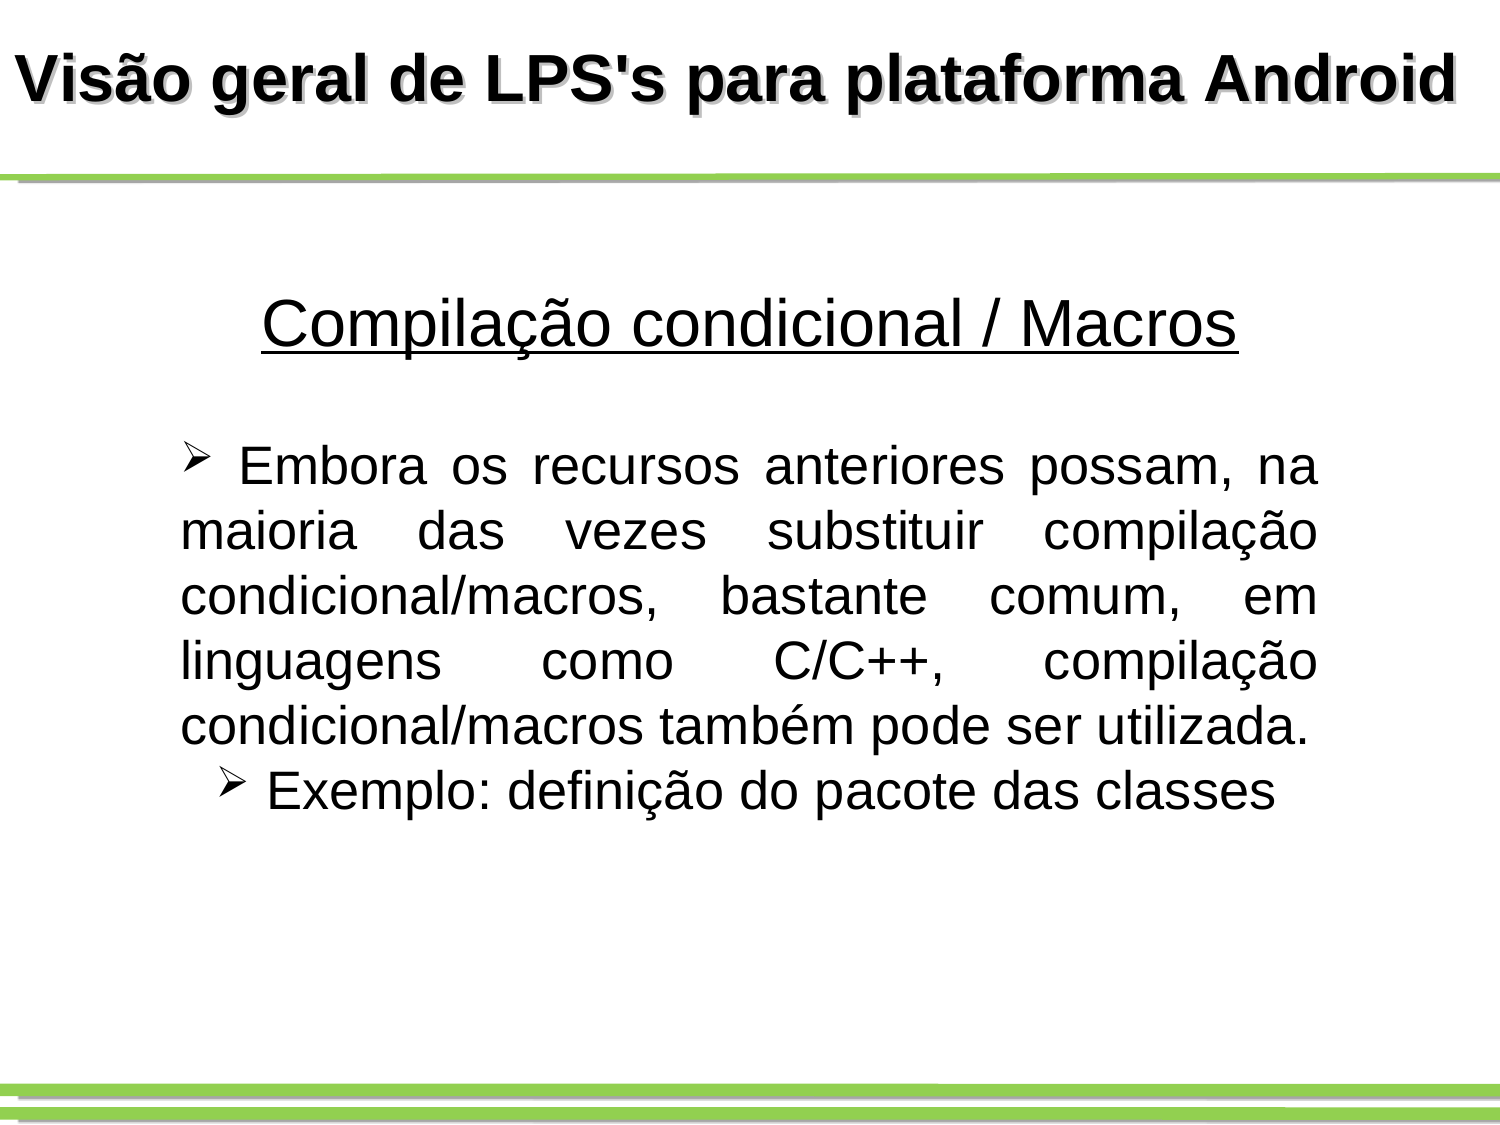

Visão geral de LPS's para plataforma Android
Compilação condicional / Macros
 Embora os recursos anteriores possam, na maioria das vezes substituir compilação condicional/macros, bastante comum, em linguagens como C/C++, compilação condicional/macros também pode ser utilizada.
 Exemplo: definição do pacote das classes